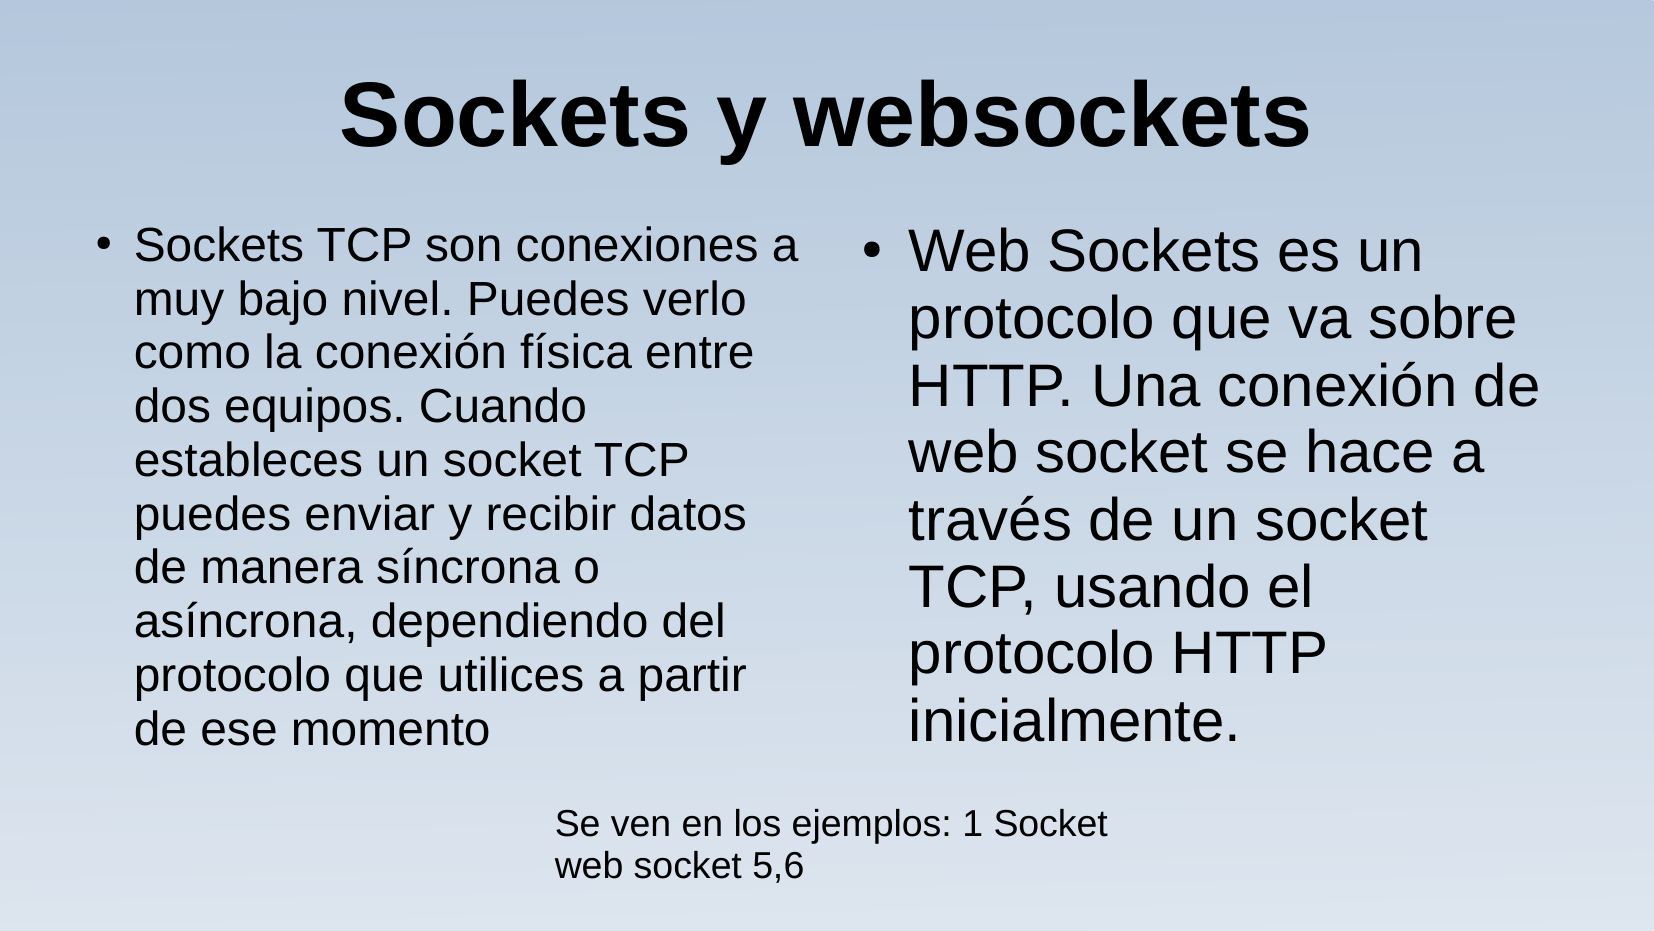

# Sockets y websockets
Sockets TCP son conexiones a muy bajo nivel. Puedes verlo como la conexión física entre dos equipos. Cuando estableces un socket TCP puedes enviar y recibir datos de manera síncrona o asíncrona, dependiendo del protocolo que utilices a partir de ese momento
Web Sockets es un protocolo que va sobre HTTP. Una conexión de web socket se hace a través de un socket TCP, usando el protocolo HTTP inicialmente.
Se ven en los ejemplos: 1 Socket
web socket 5,6